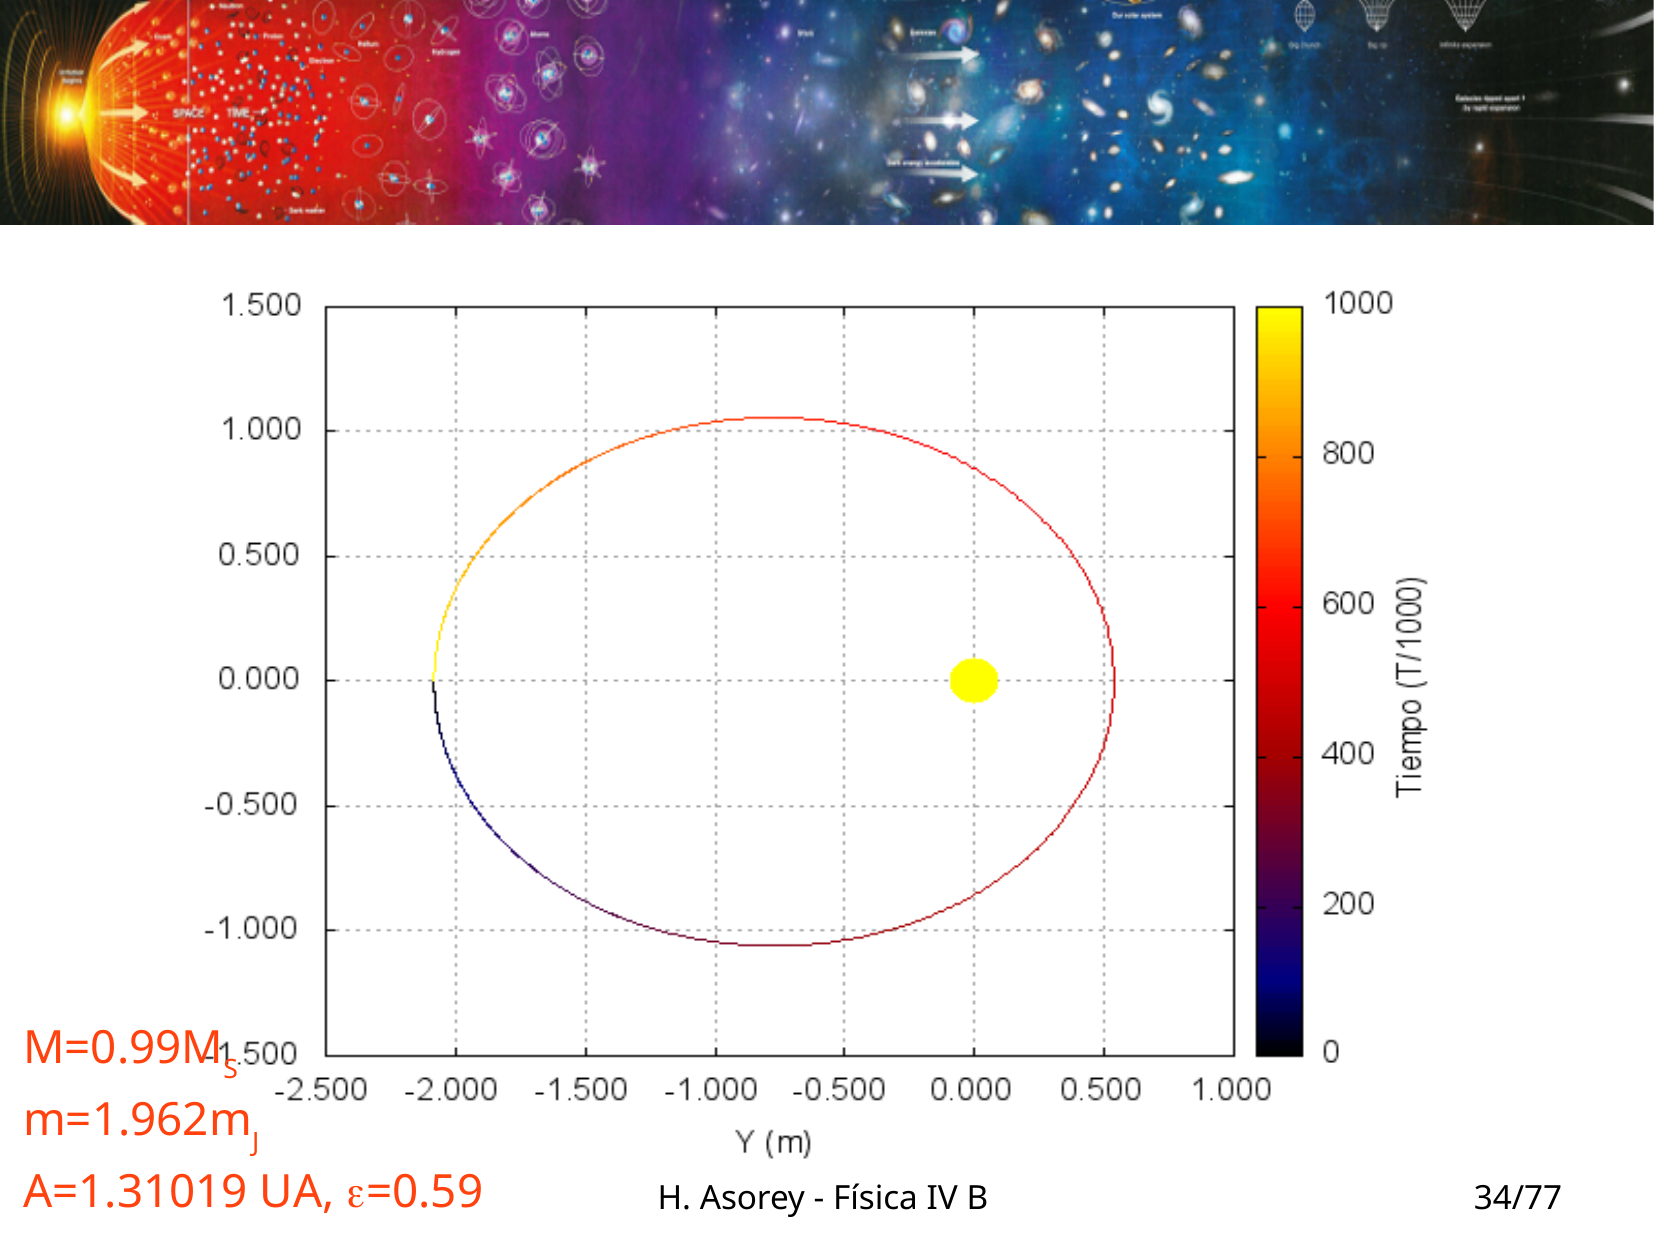

#
M=0.99MS
m=1.962mJ
A=1.31019 UA, e=0.59
H. Asorey - Física IV B
34